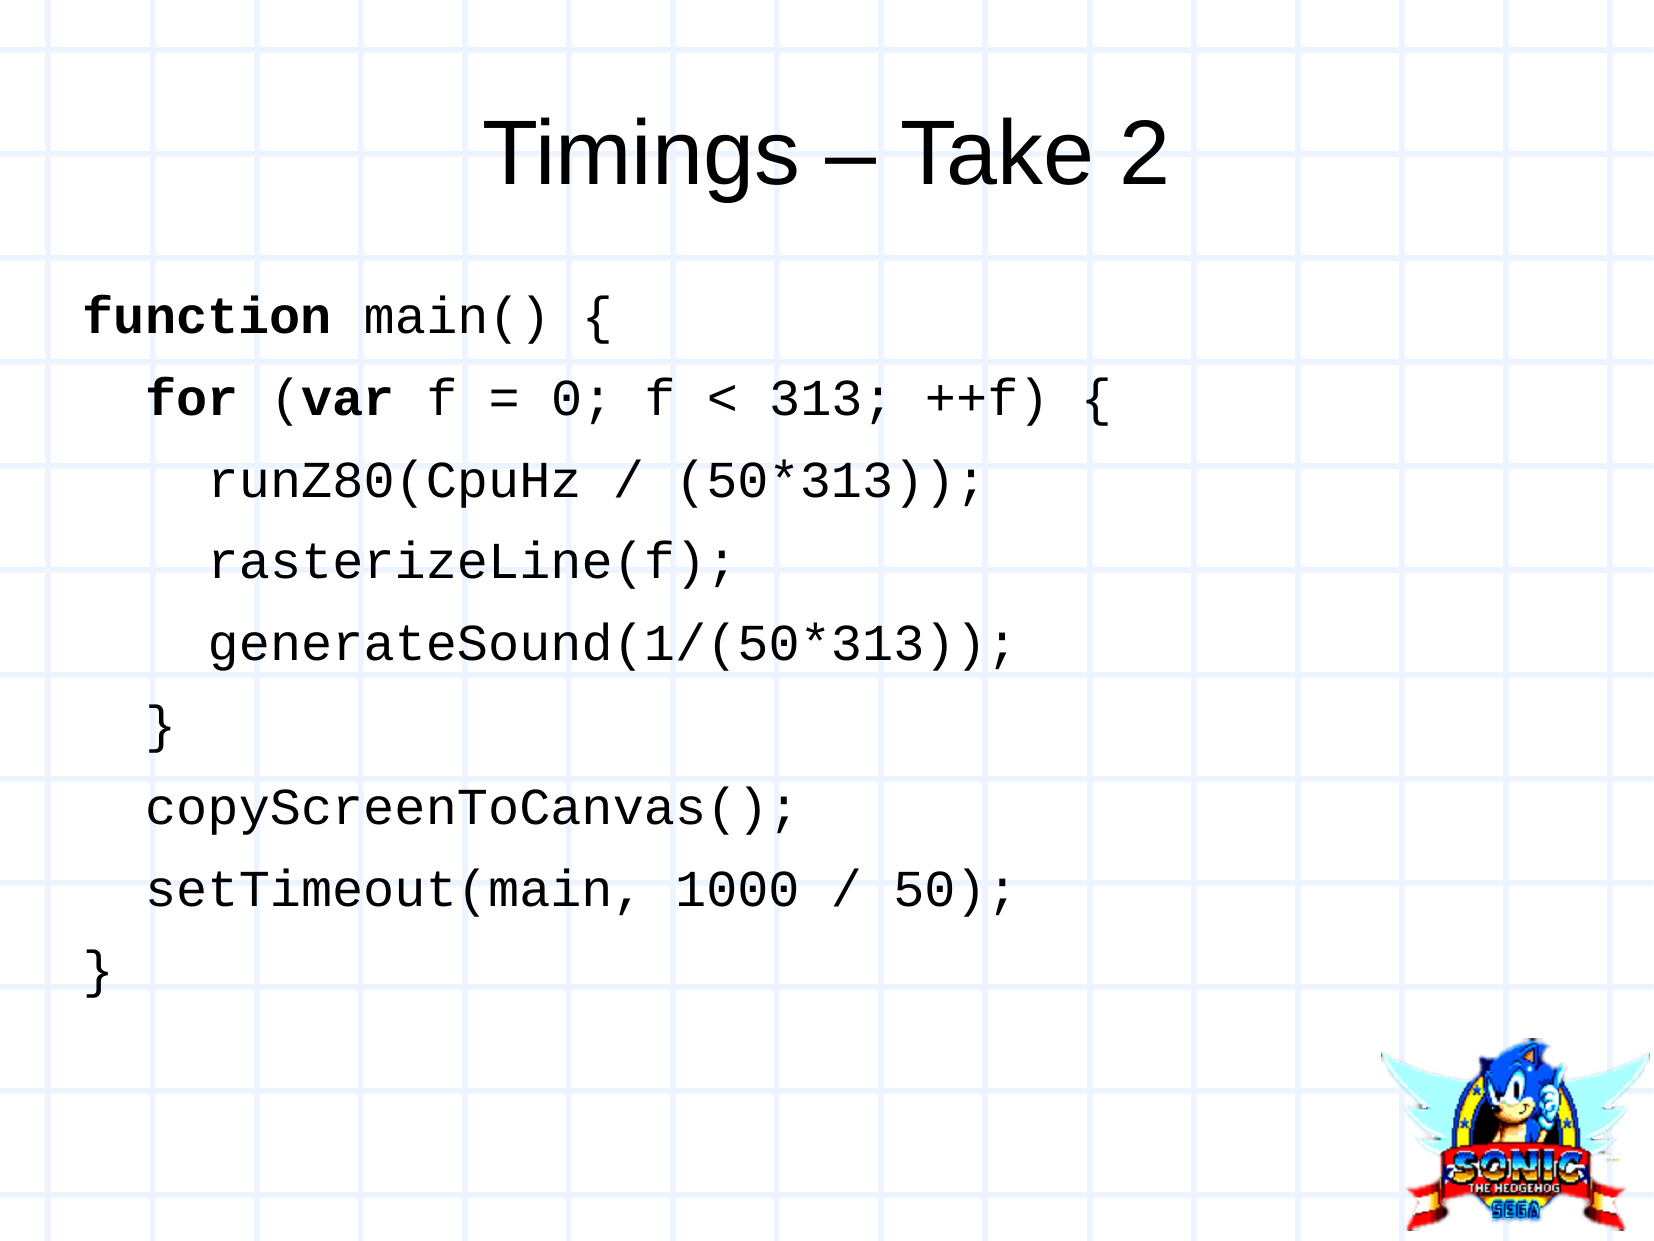

# Timings – Take 2
function main() {
 for (var f = 0; f < 313; ++f) {
 runZ80(CpuHz / (50*313));
 rasterizeLine(f);
 generateSound(1/(50*313));
 }
 copyScreenToCanvas();
 setTimeout(main, 1000 / 50);
}